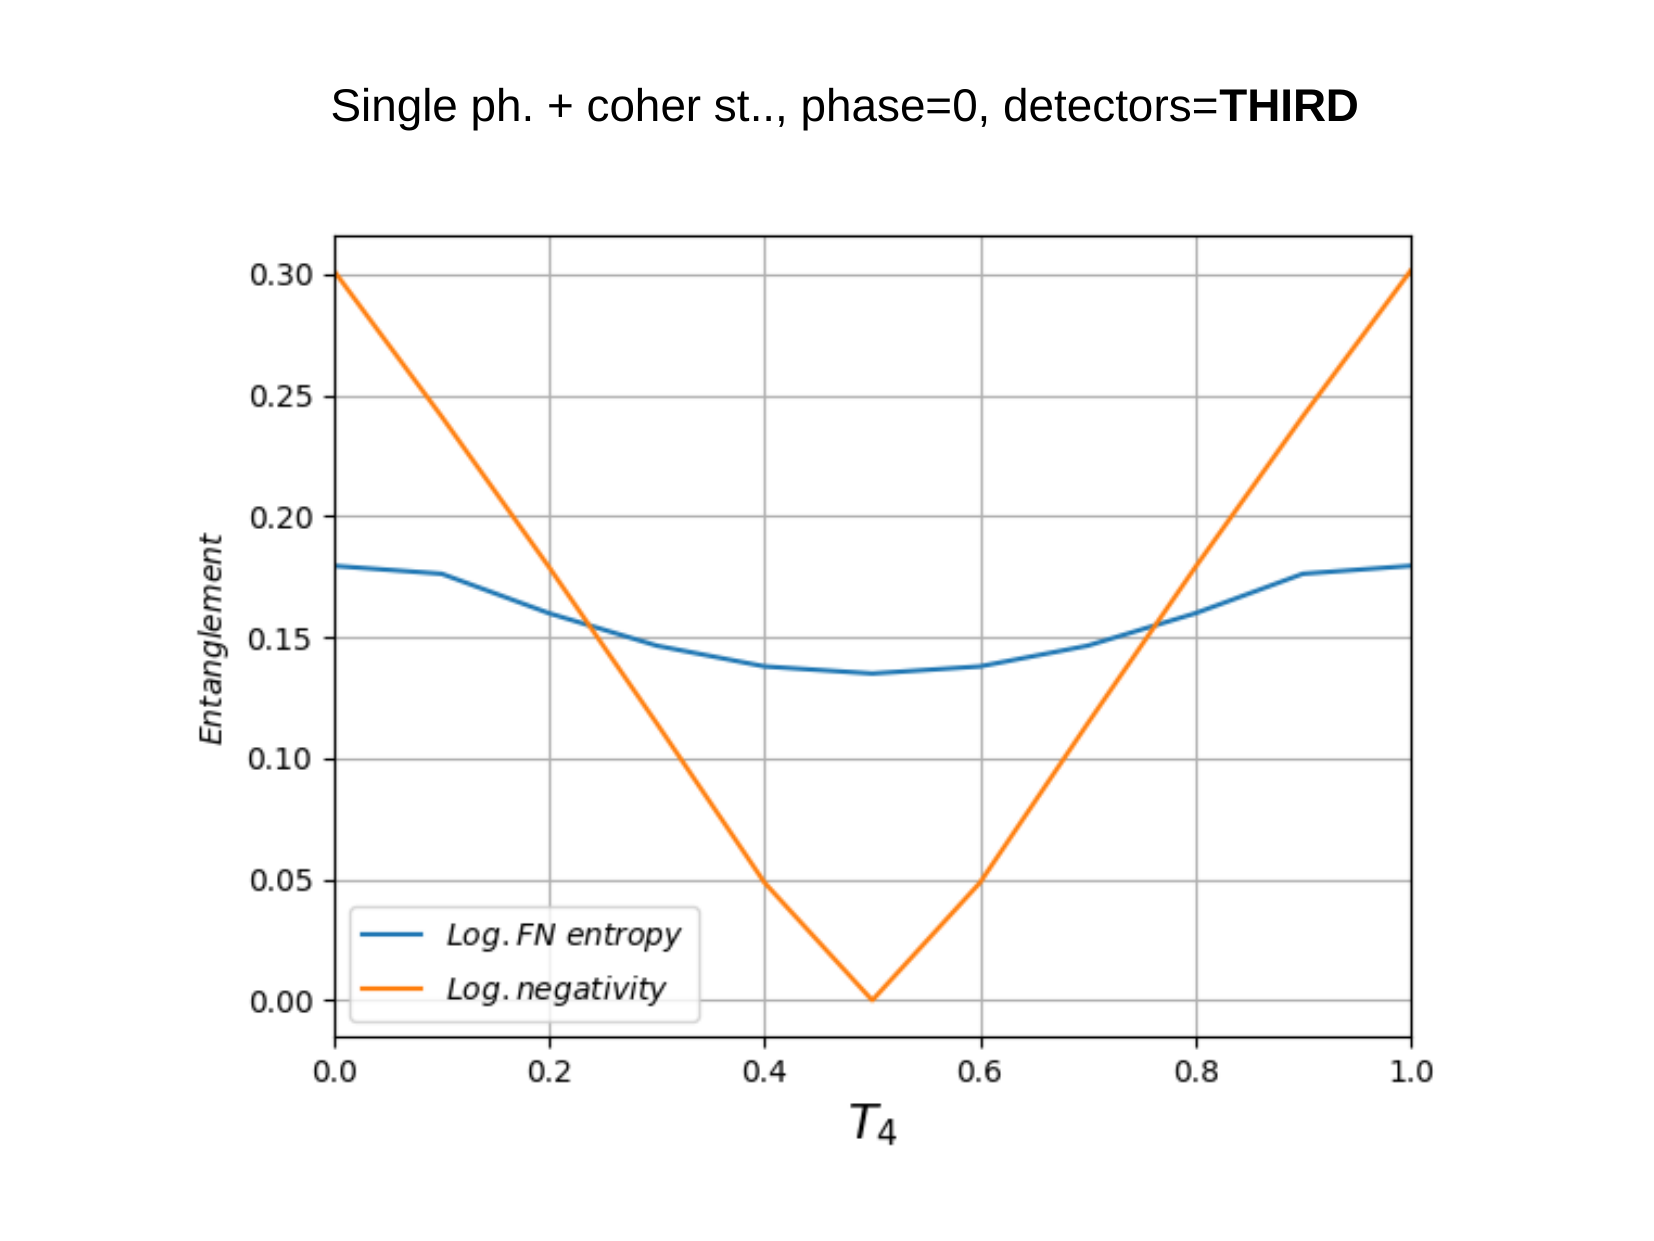

# Single ph. + coher st.., phase=0, detectors=THIRD